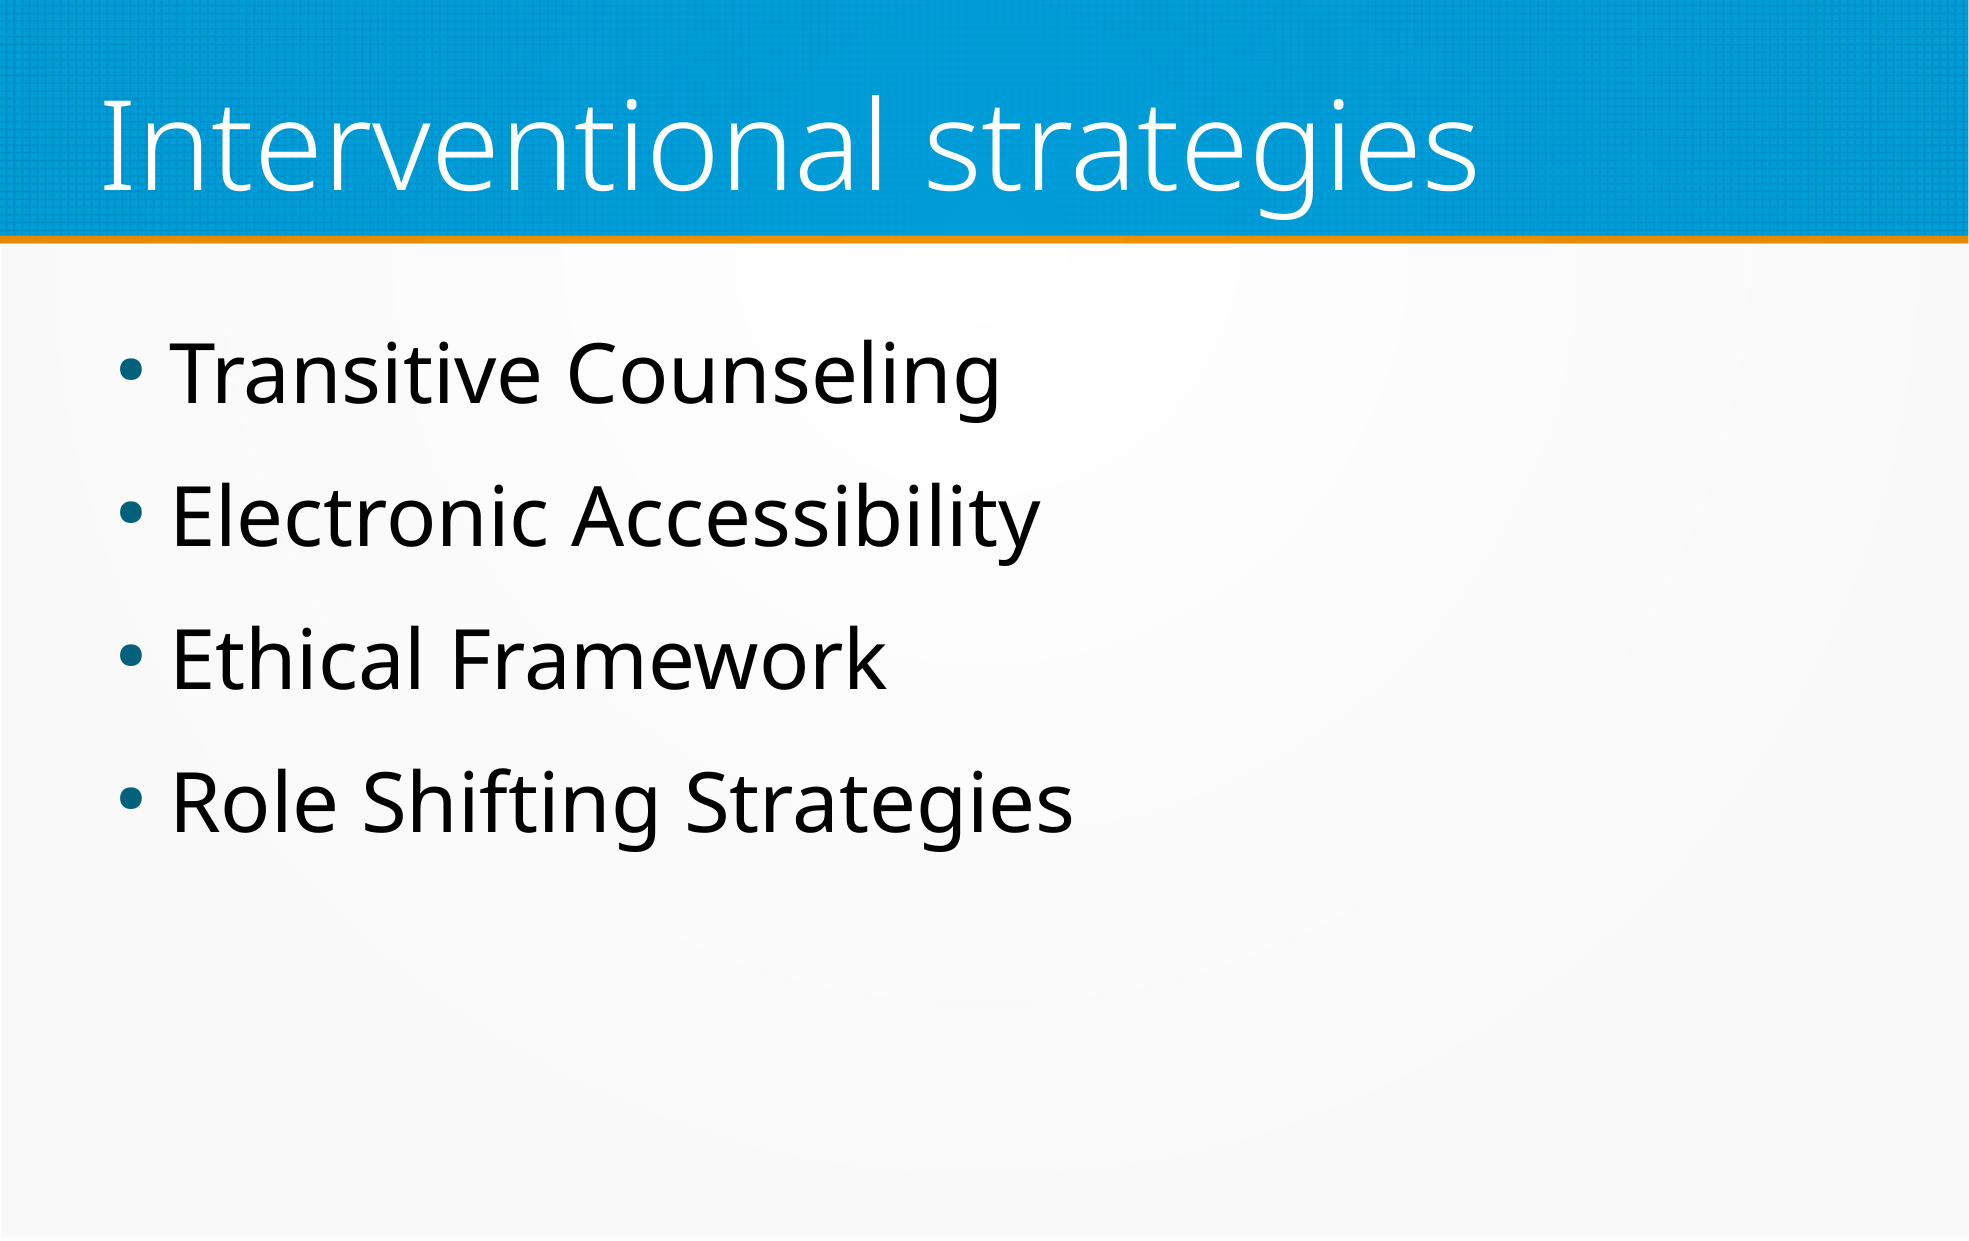

# Interventional strategies
Transitive Counseling
Electronic Accessibility
Ethical Framework
Role Shifting Strategies